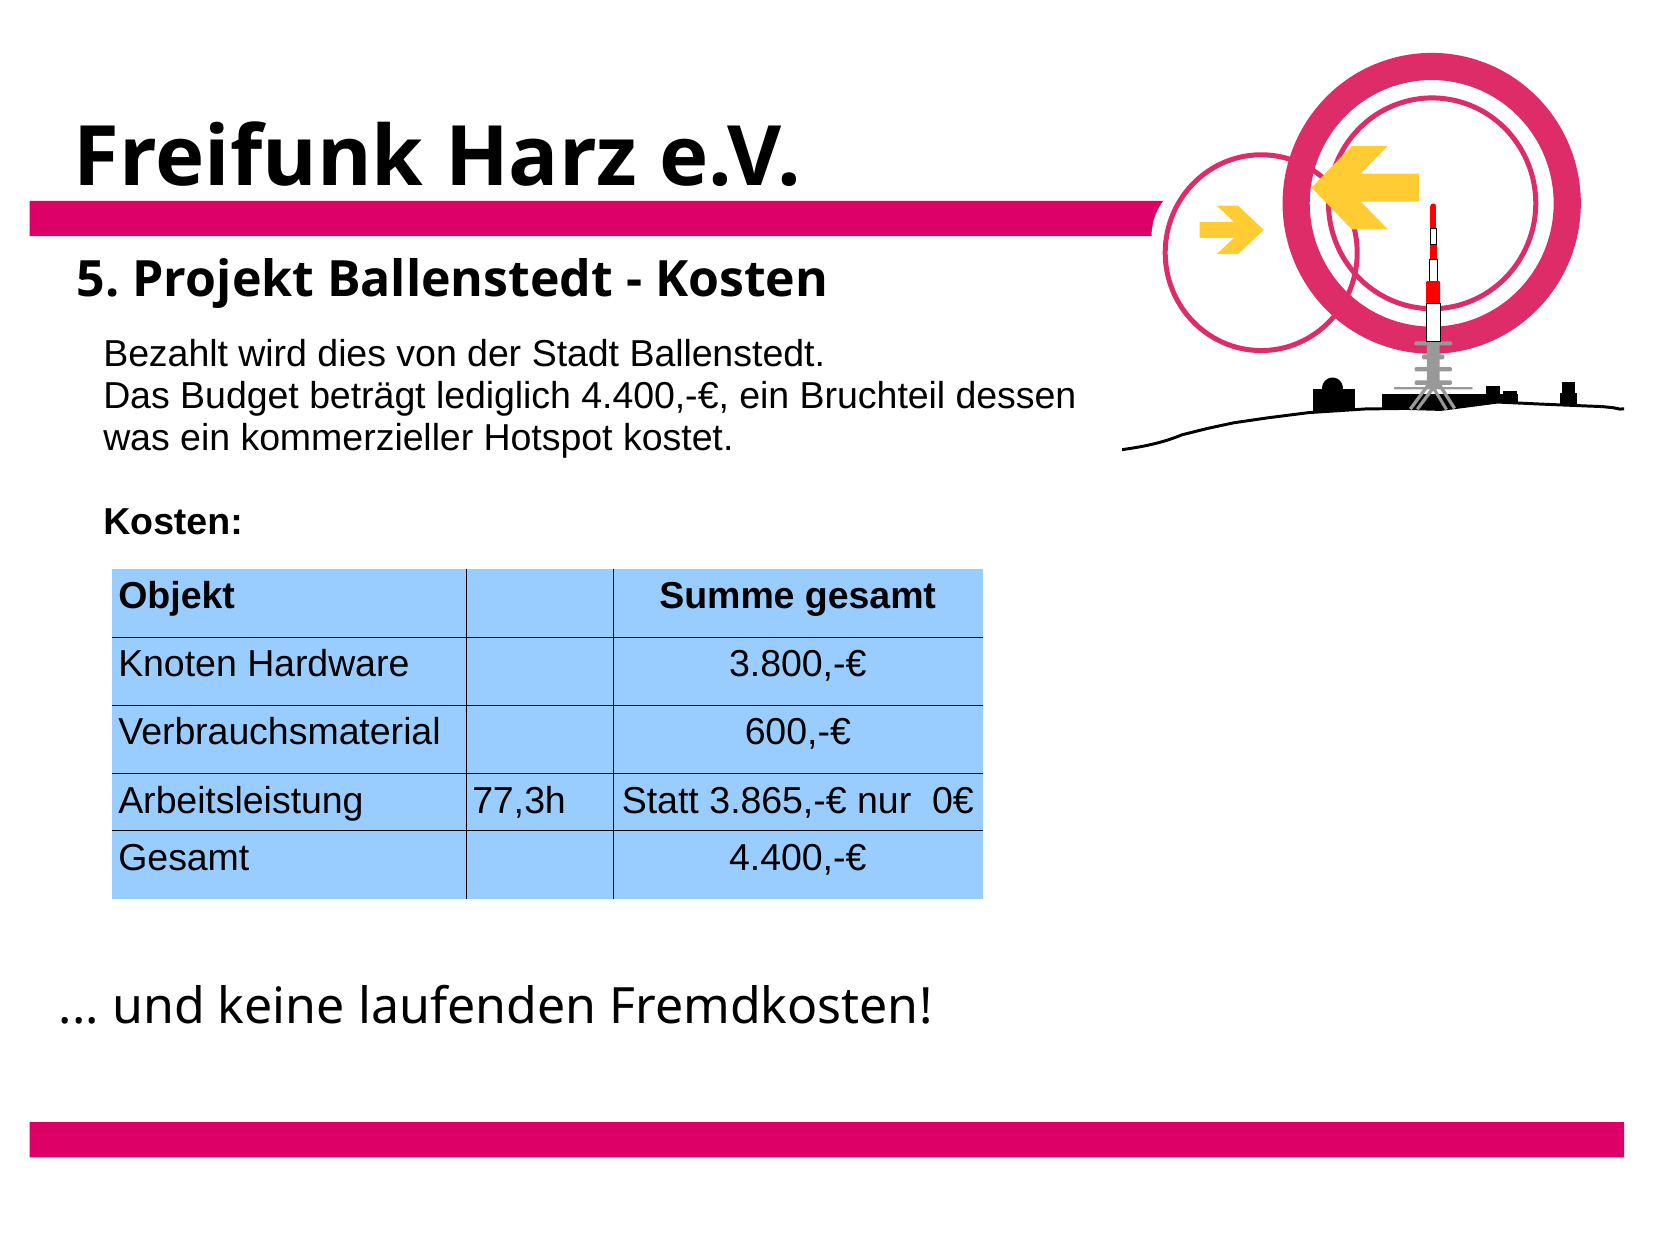

# 5. Projekt Ballenstedt - Kosten
Bezahlt wird dies von der Stadt Ballenstedt.
Das Budget beträgt lediglich 4.400,-€, ein Bruchteil dessen
was ein kommerzieller Hotspot kostet.
Kosten:
| Objekt | | Summe gesamt |
| --- | --- | --- |
| Knoten Hardware | | 3.800,-€ |
| Verbrauchsmaterial | | 600,-€ |
| Arbeitsleistung | 77,3h | Statt 3.865,-€ nur 0€ |
| Gesamt | | 4.400,-€ |
... und keine laufenden Fremdkosten!